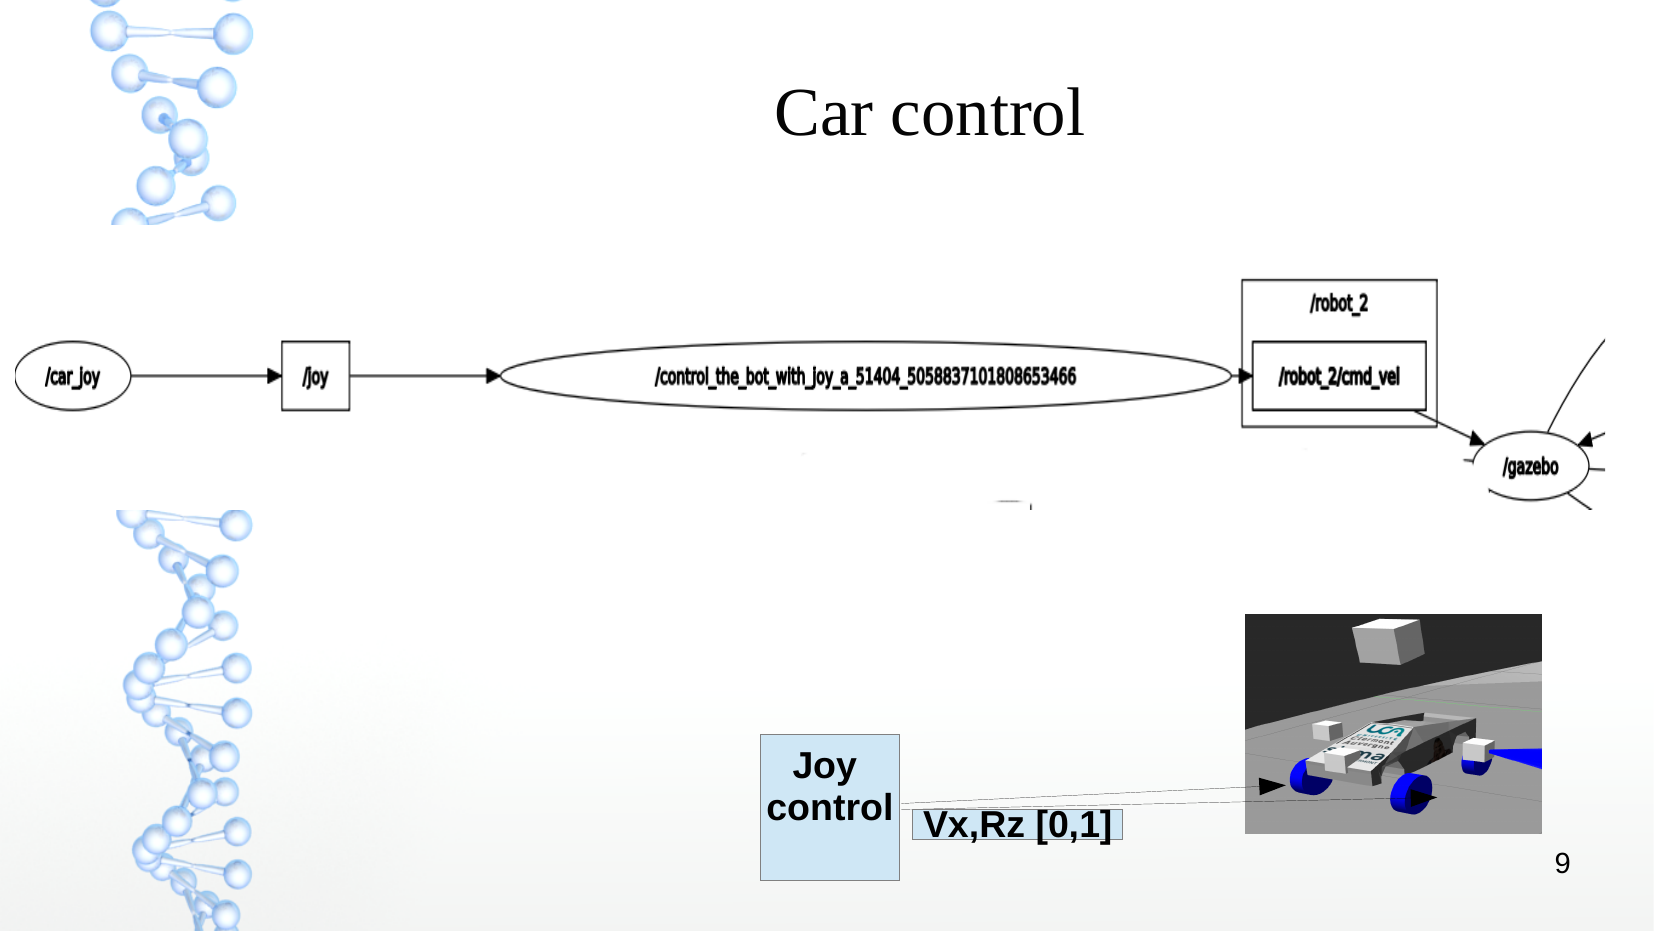

# Car control
Joy
control
Vx,Rz [0,1]
9